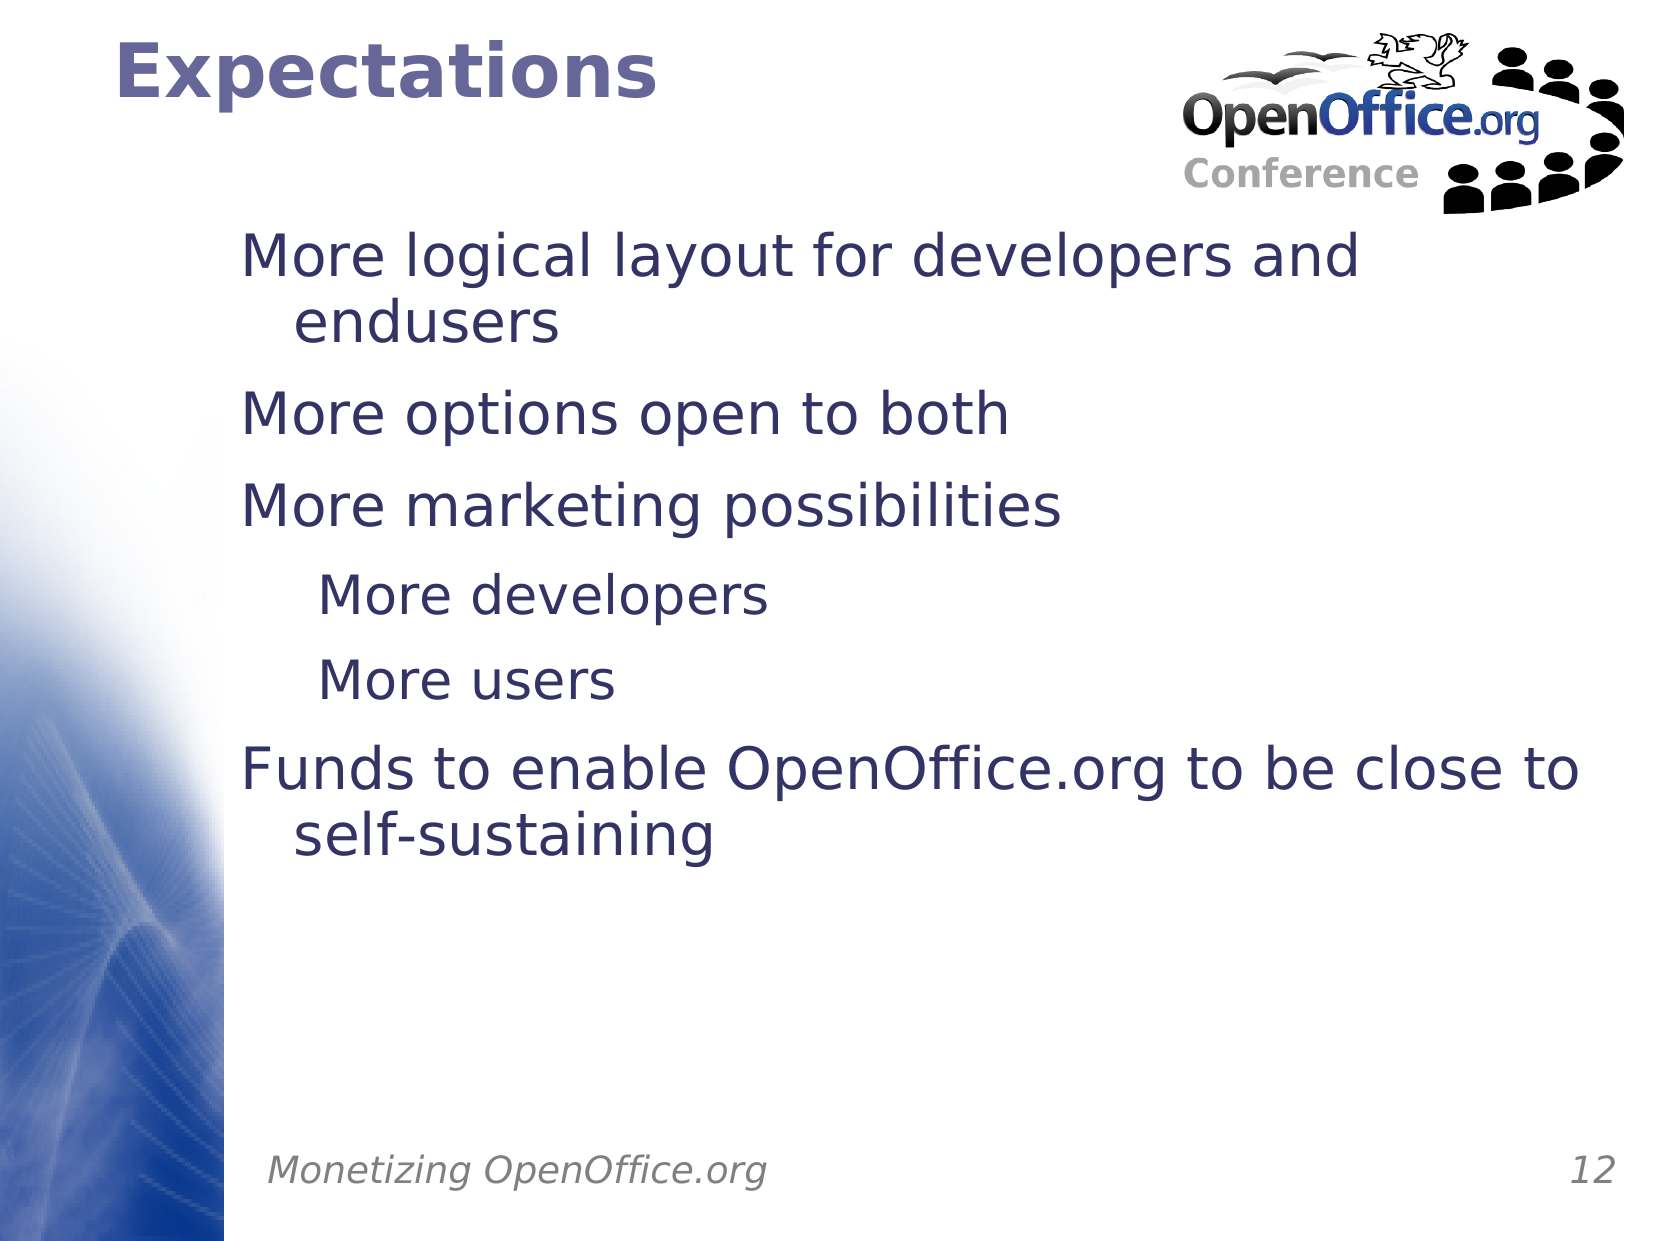

# Expectations
More logical layout for developers and endusers
More options open to both
More marketing possibilities
More developers
More users
Funds to enable OpenOffice.org to be close to self-sustaining